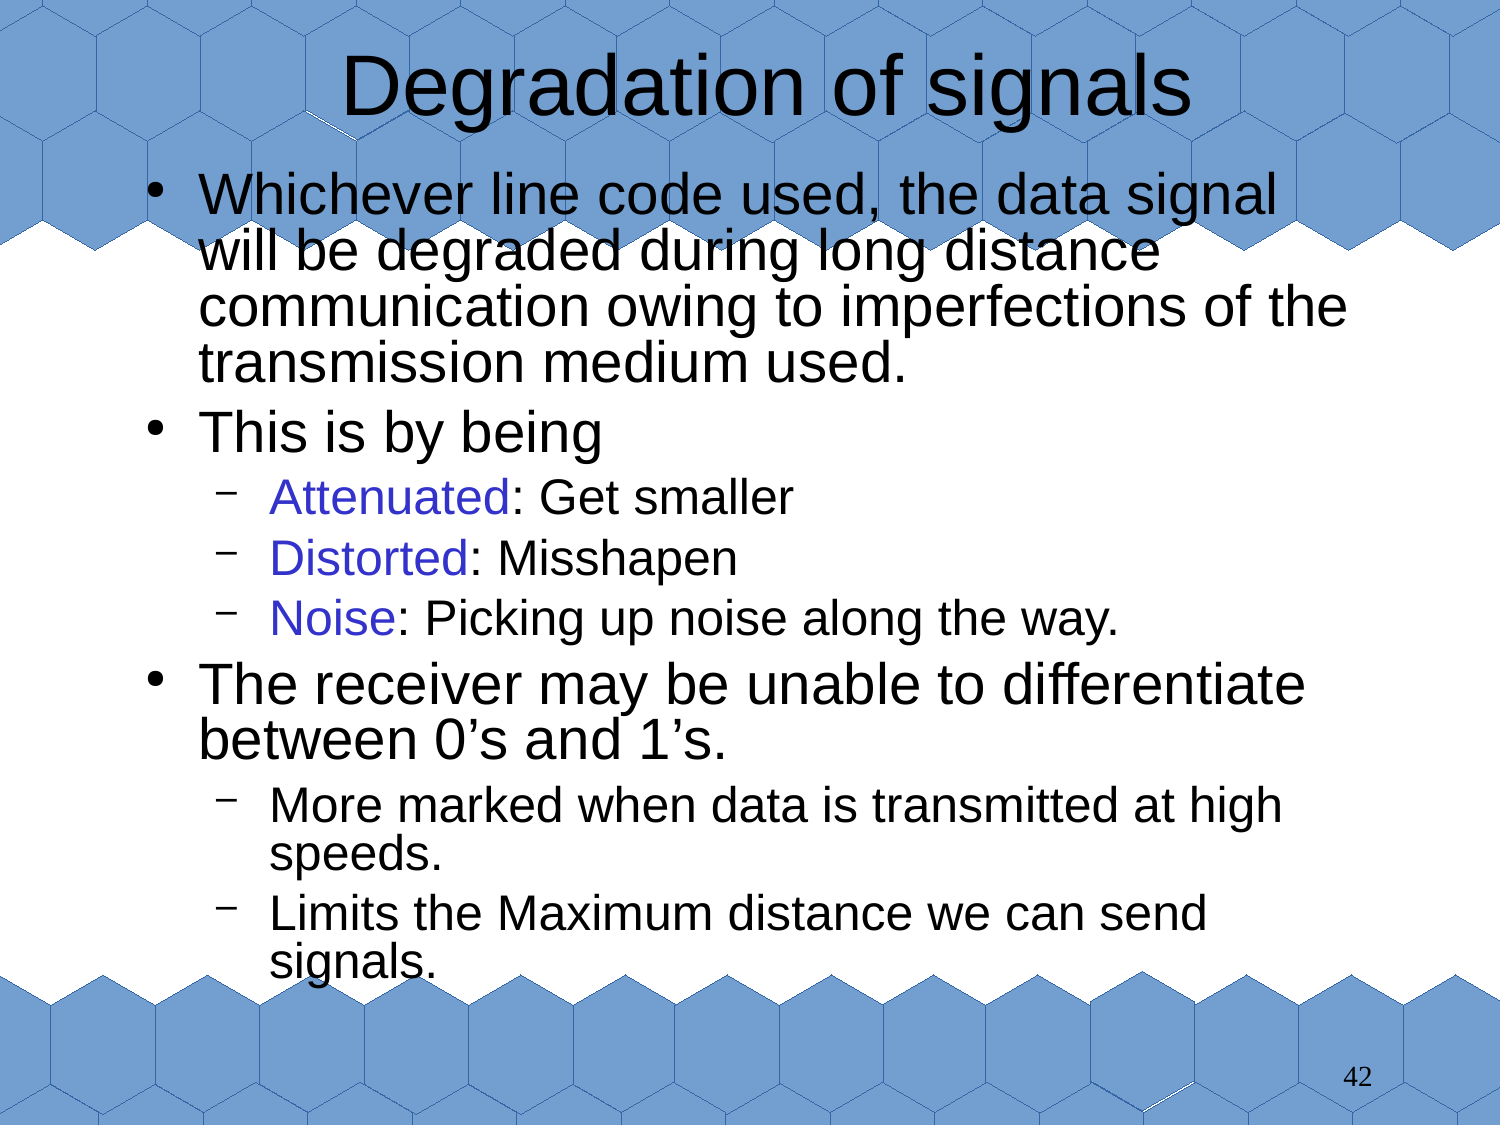

# Degradation of signals
Whichever line code used, the data signal will be degraded during long distance communication owing to imperfections of the transmission medium used.
This is by being
Attenuated: Get smaller
Distorted: Misshapen
Noise: Picking up noise along the way.
The receiver may be unable to differentiate between 0’s and 1’s.
More marked when data is transmitted at high speeds.
Limits the Maximum distance we can send signals.